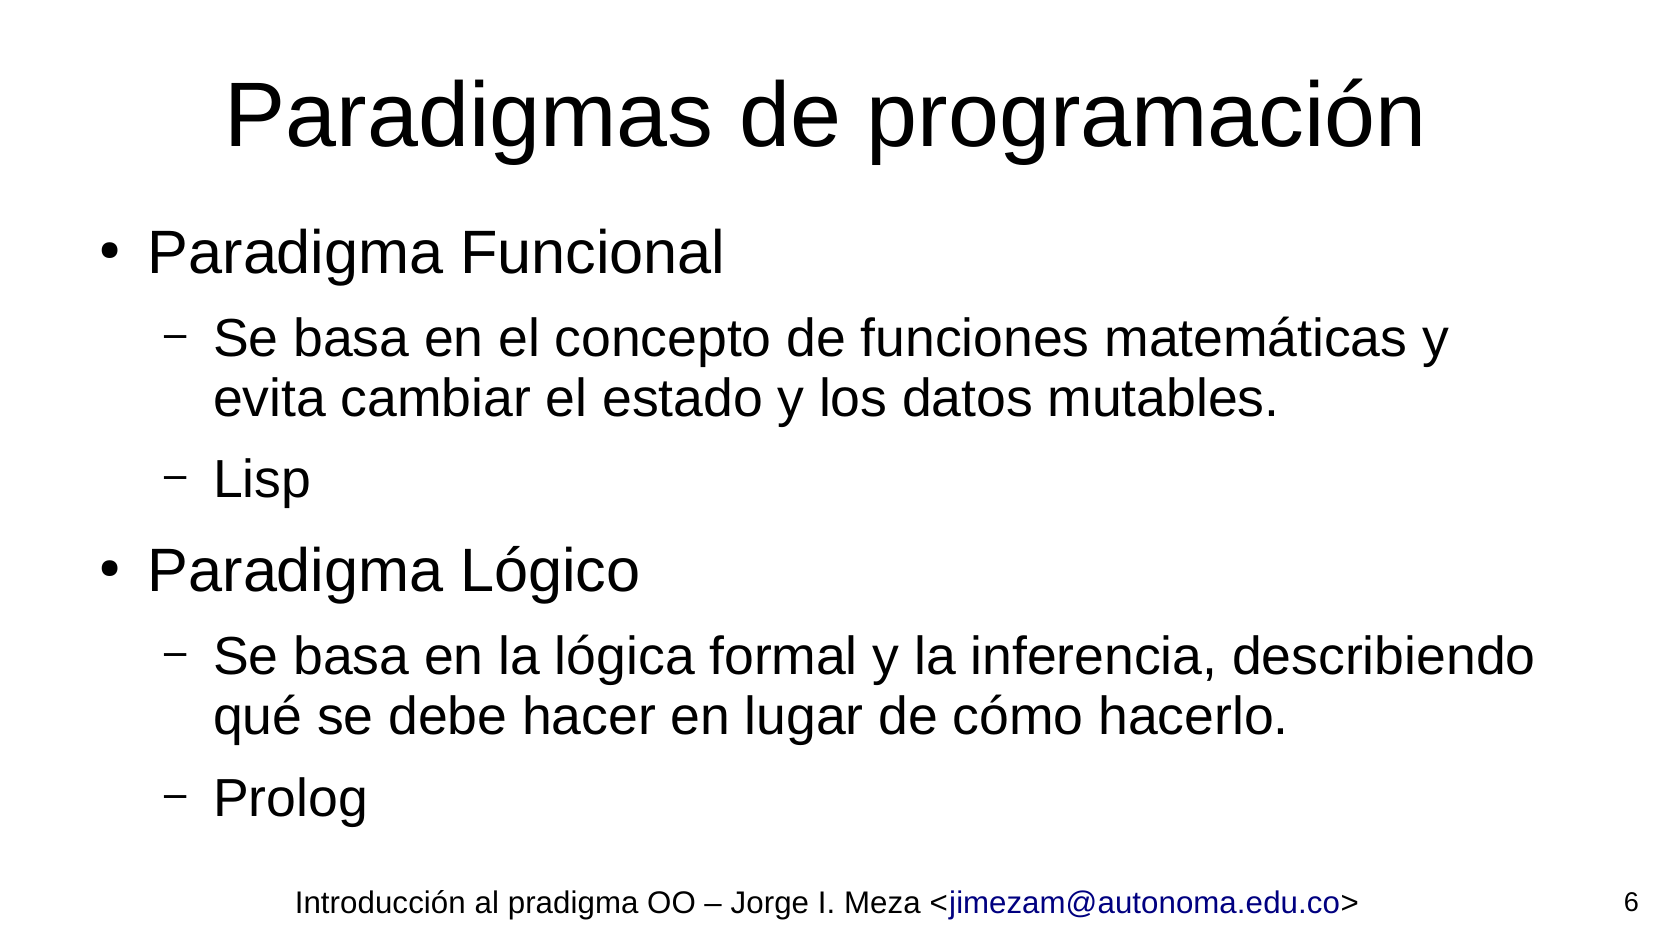

# Paradigmas de programación
Paradigma Funcional
Se basa en el concepto de funciones matemáticas y evita cambiar el estado y los datos mutables.
Lisp
Paradigma Lógico
Se basa en la lógica formal y la inferencia, describiendo qué se debe hacer en lugar de cómo hacerlo.
Prolog